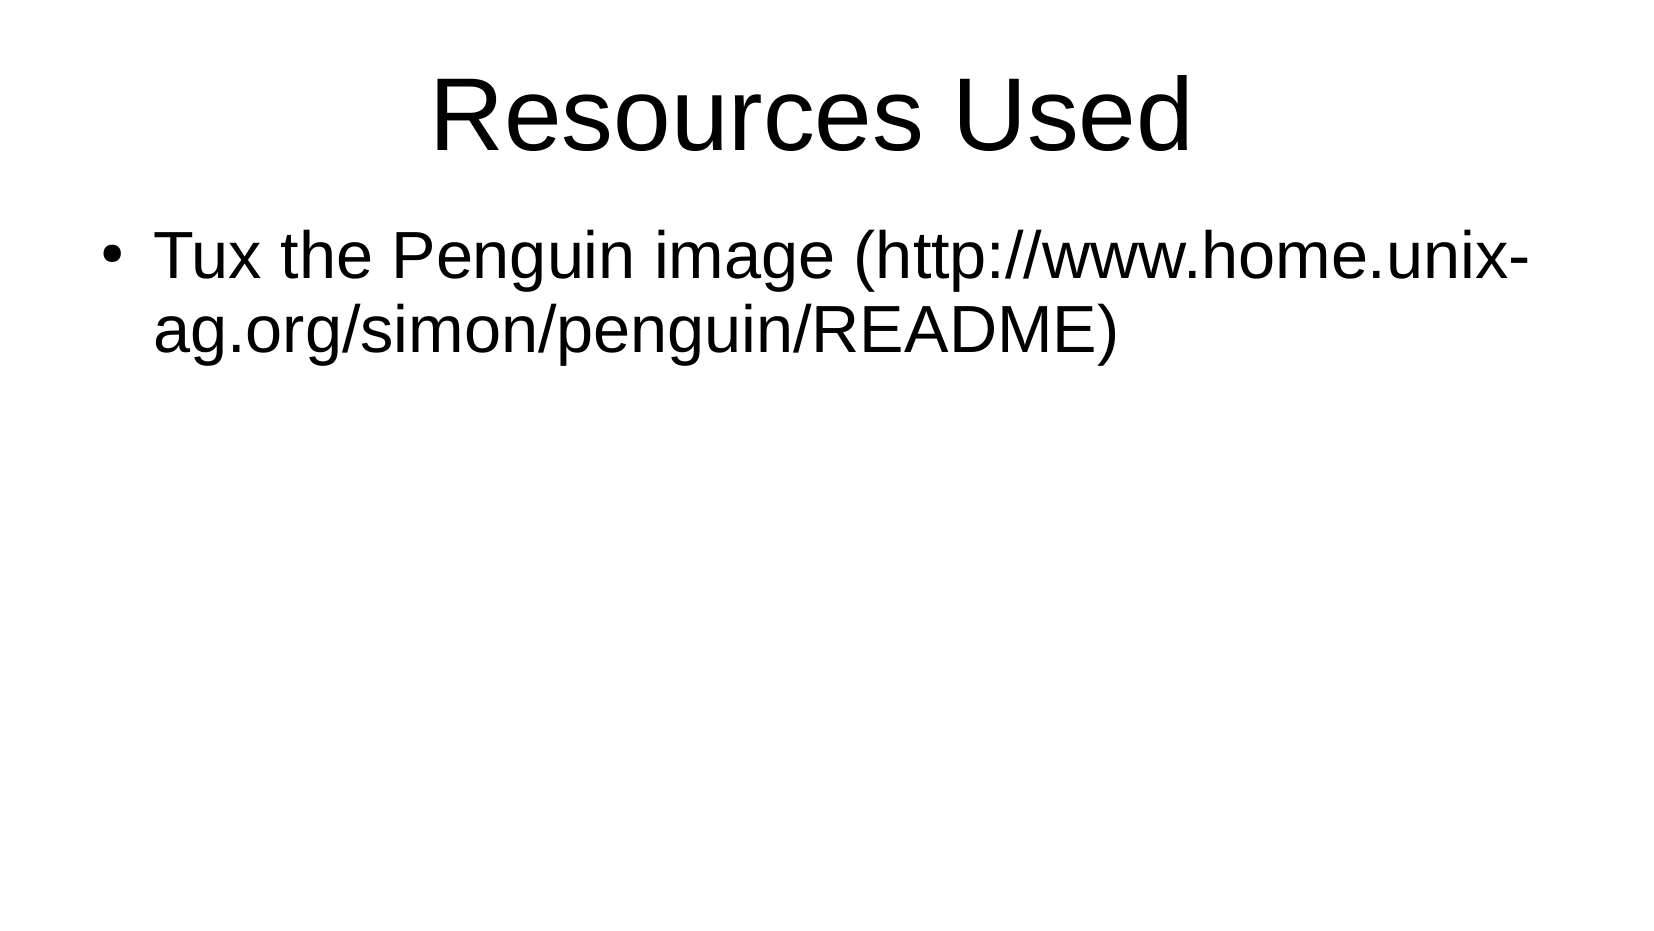

# Resources Used
Tux the Penguin image (http://www.home.unix-ag.org/simon/penguin/README)